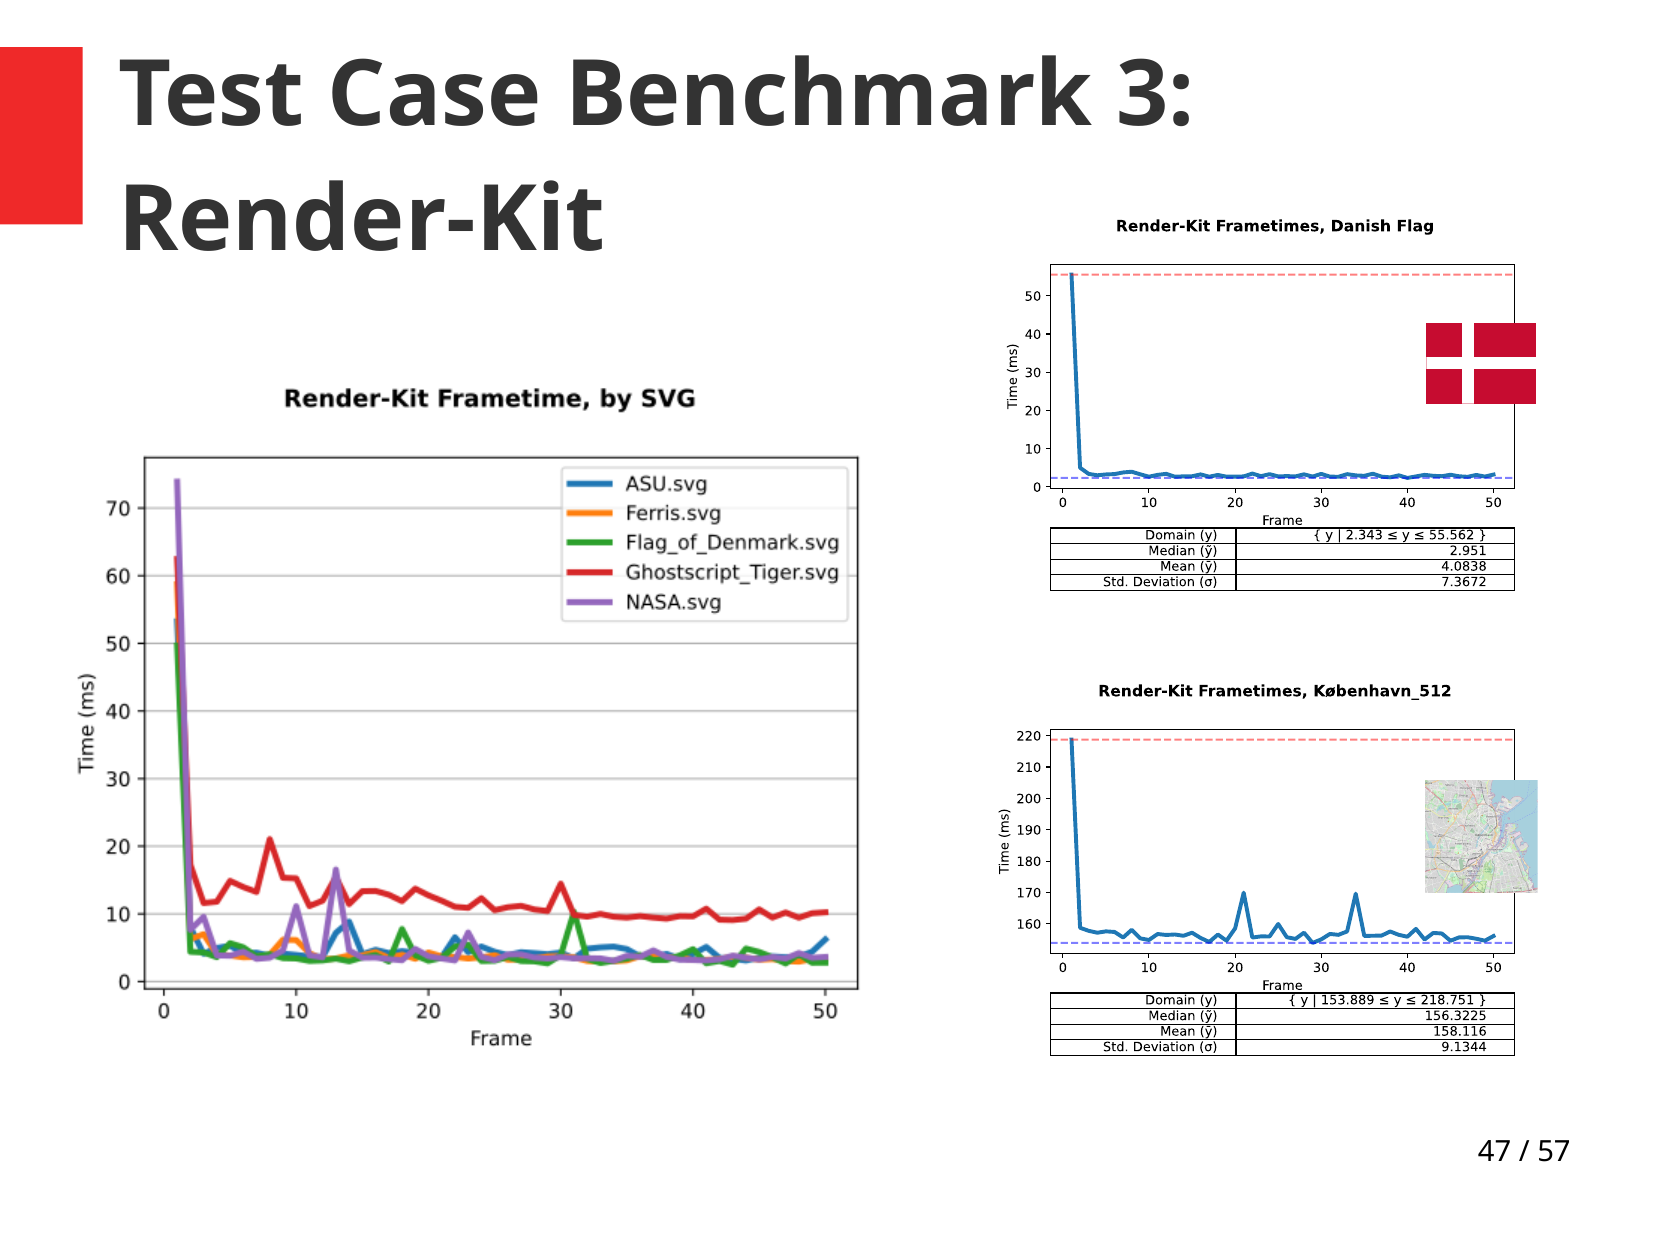

# Test Case Benchmark 3: Render-Kit
47